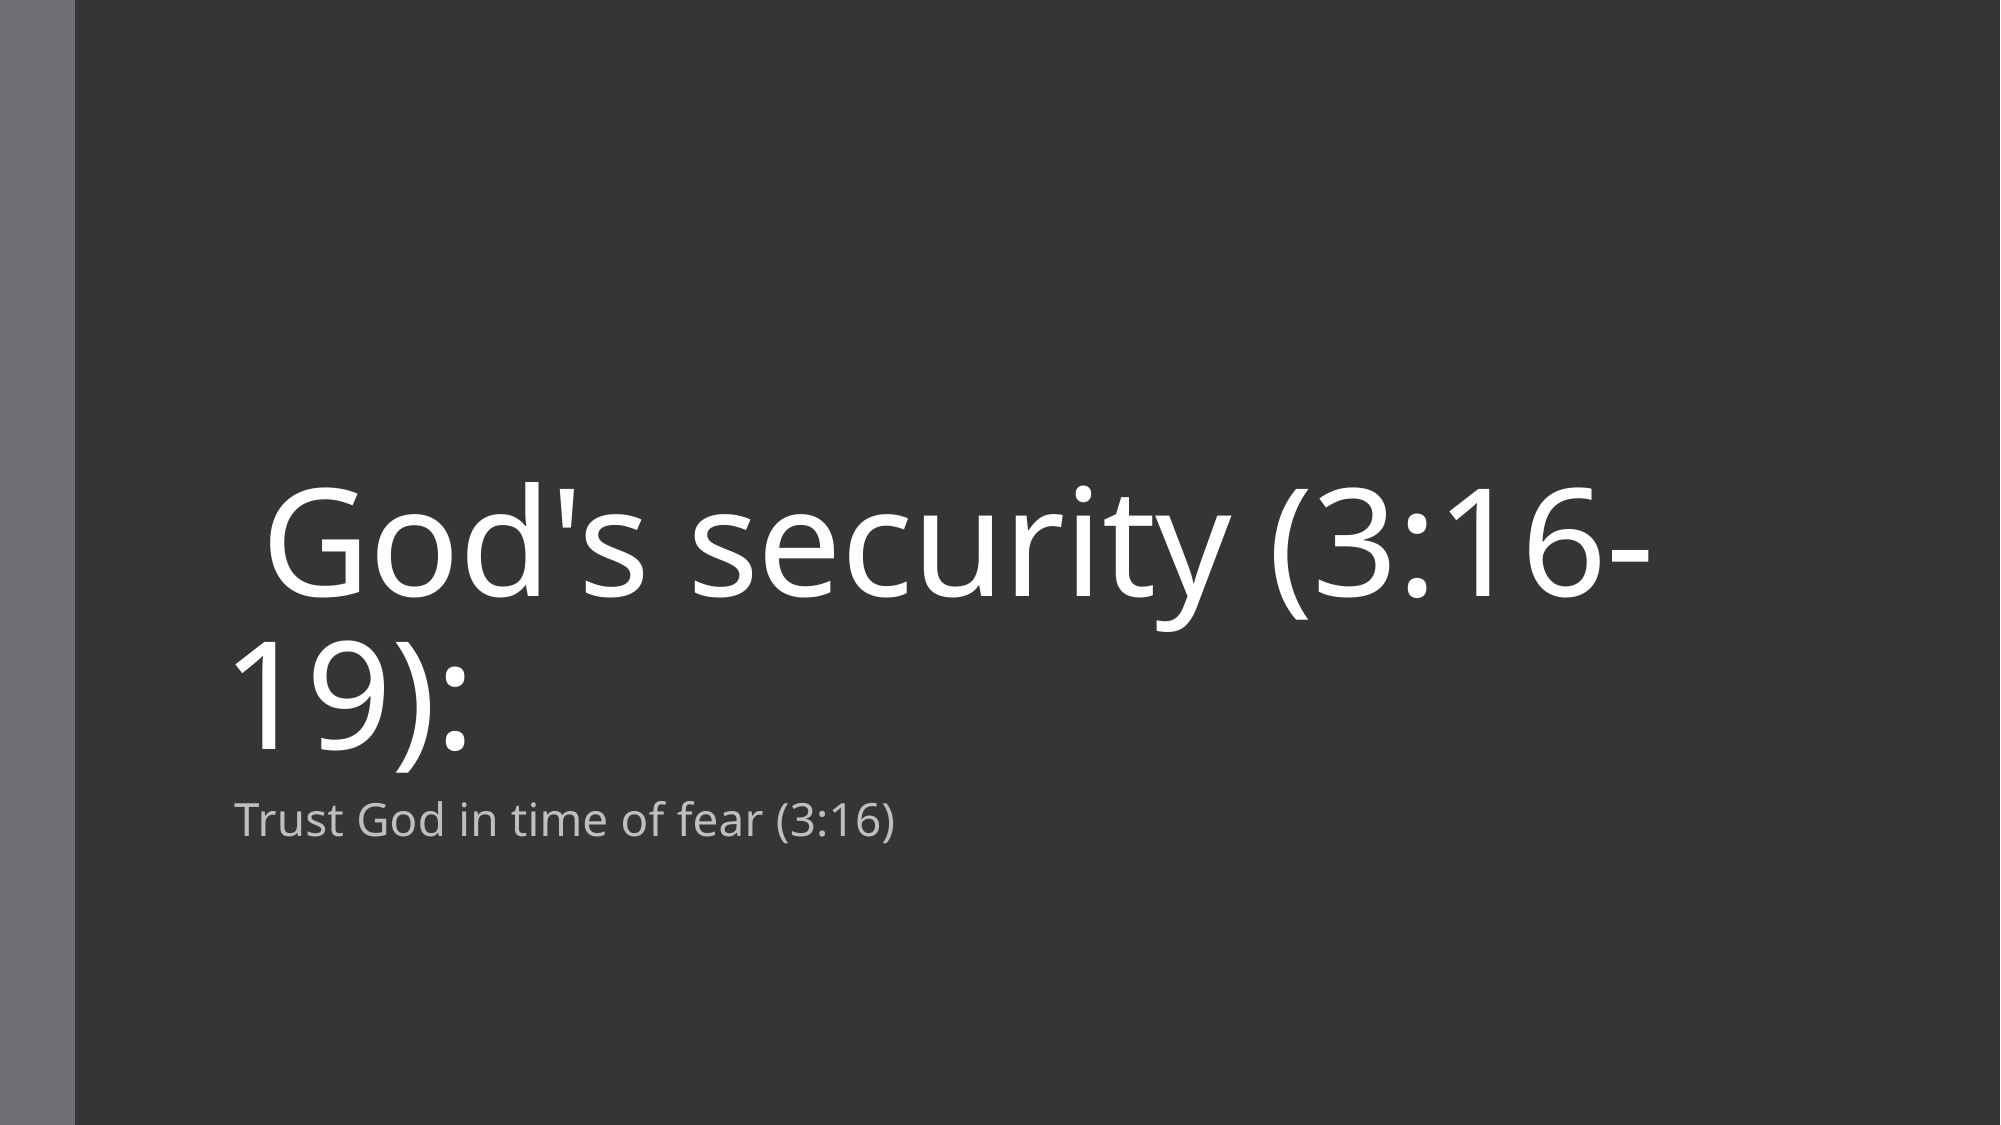

# God's security (3:16-19):
 Trust God in time of fear (3:16)